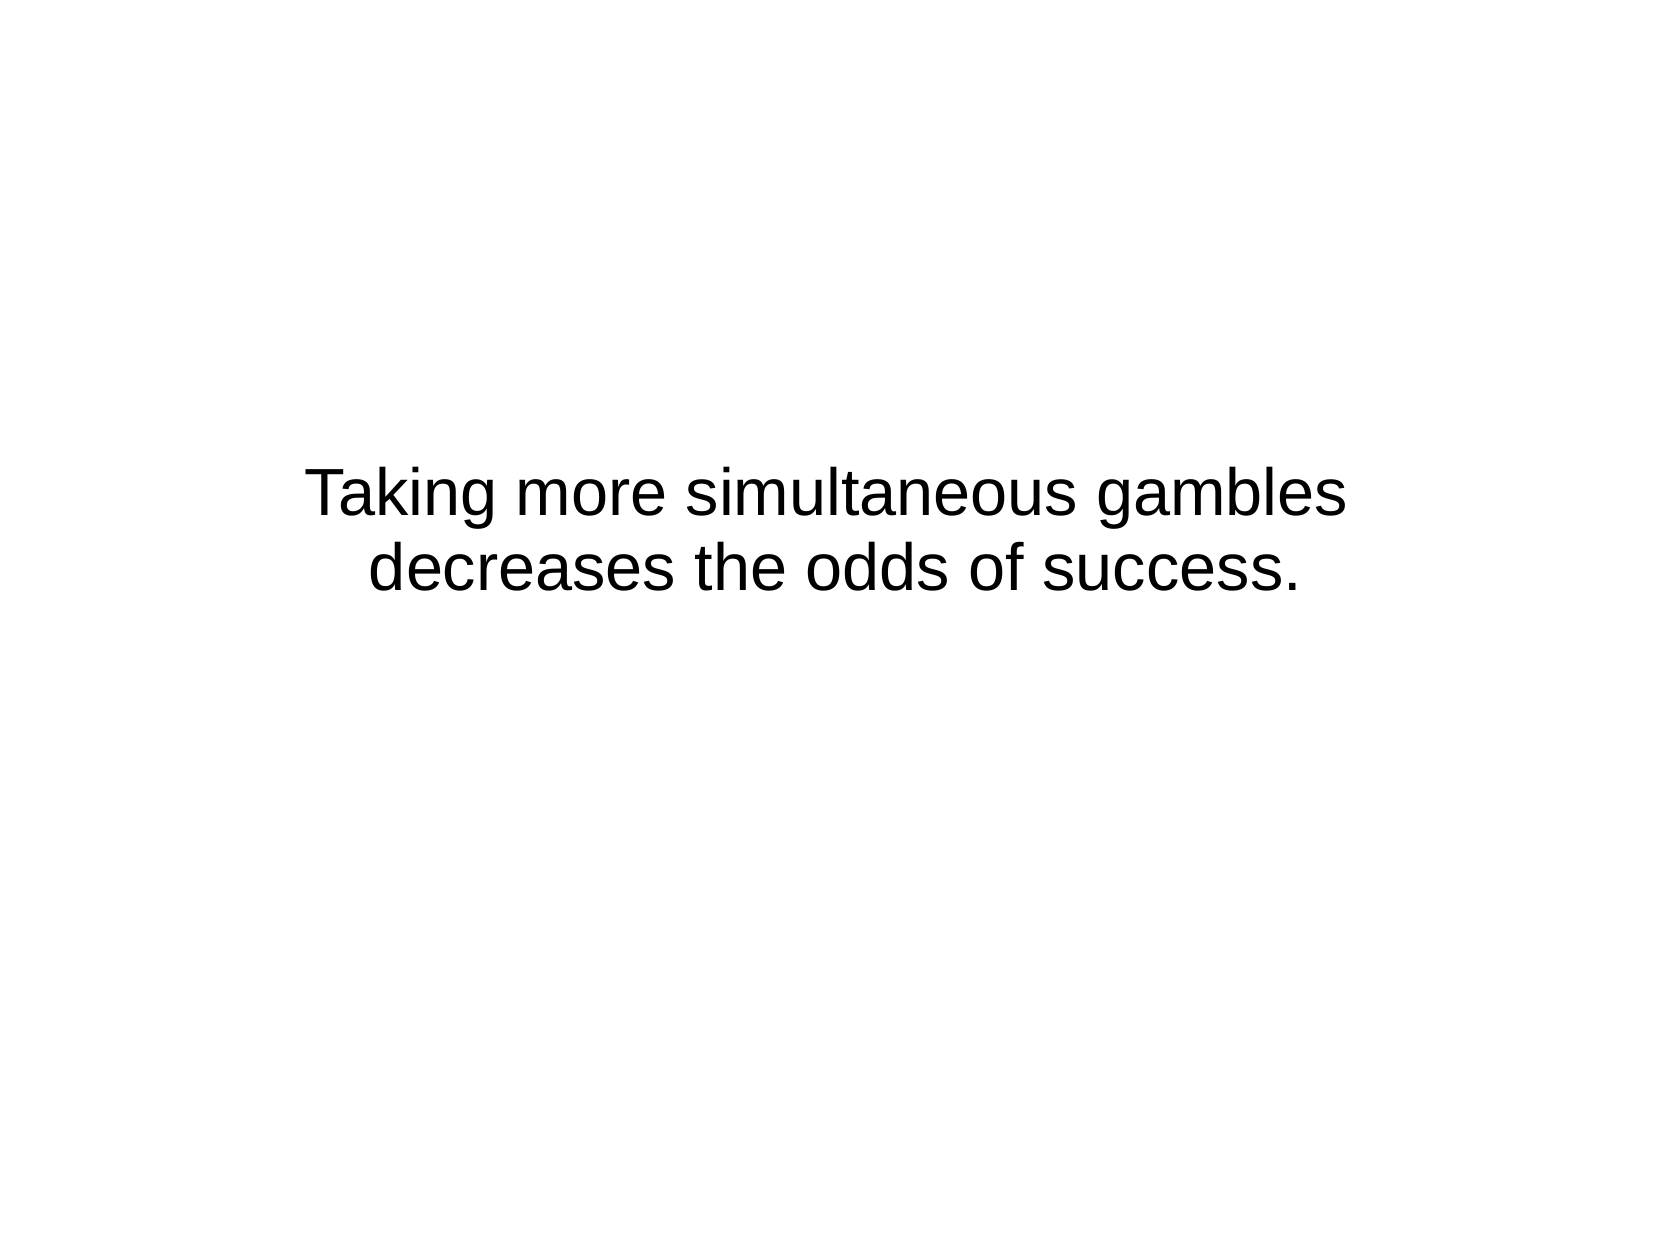

# Taking more simultaneous gambles
 decreases the odds of success.